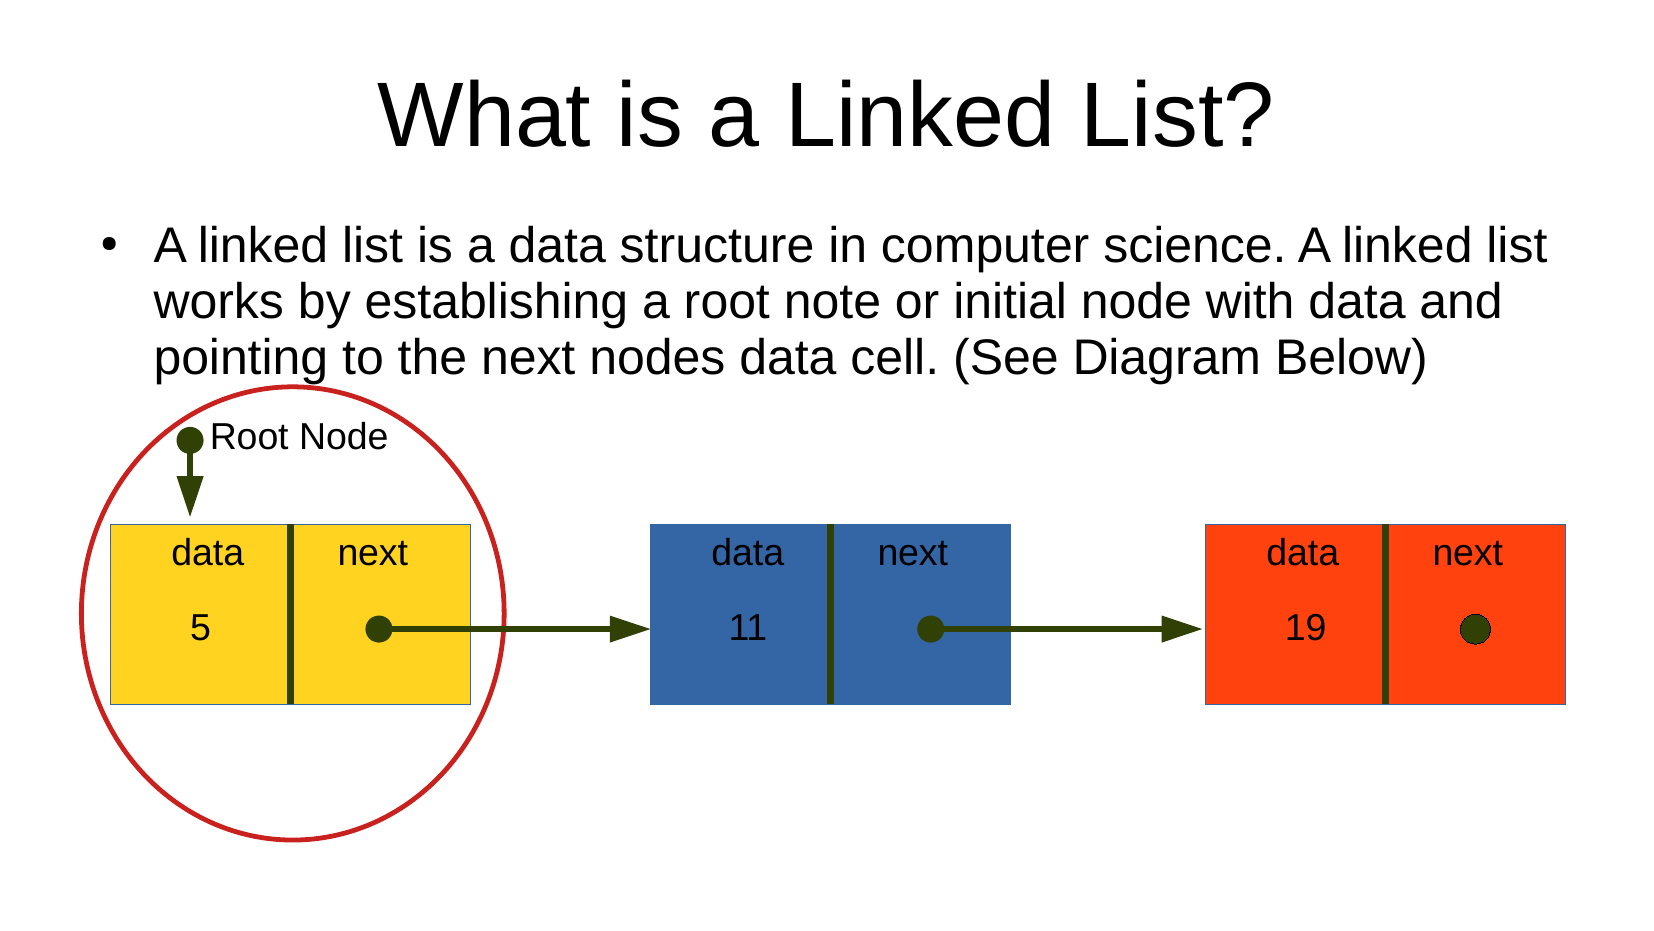

# What is a Linked List?
A linked list is a data structure in computer science. A linked list works by establishing a root note or initial node with data and pointing to the next nodes data cell. (See Diagram Below)
Root Node
data
next
data
next
data
next
5
11
19